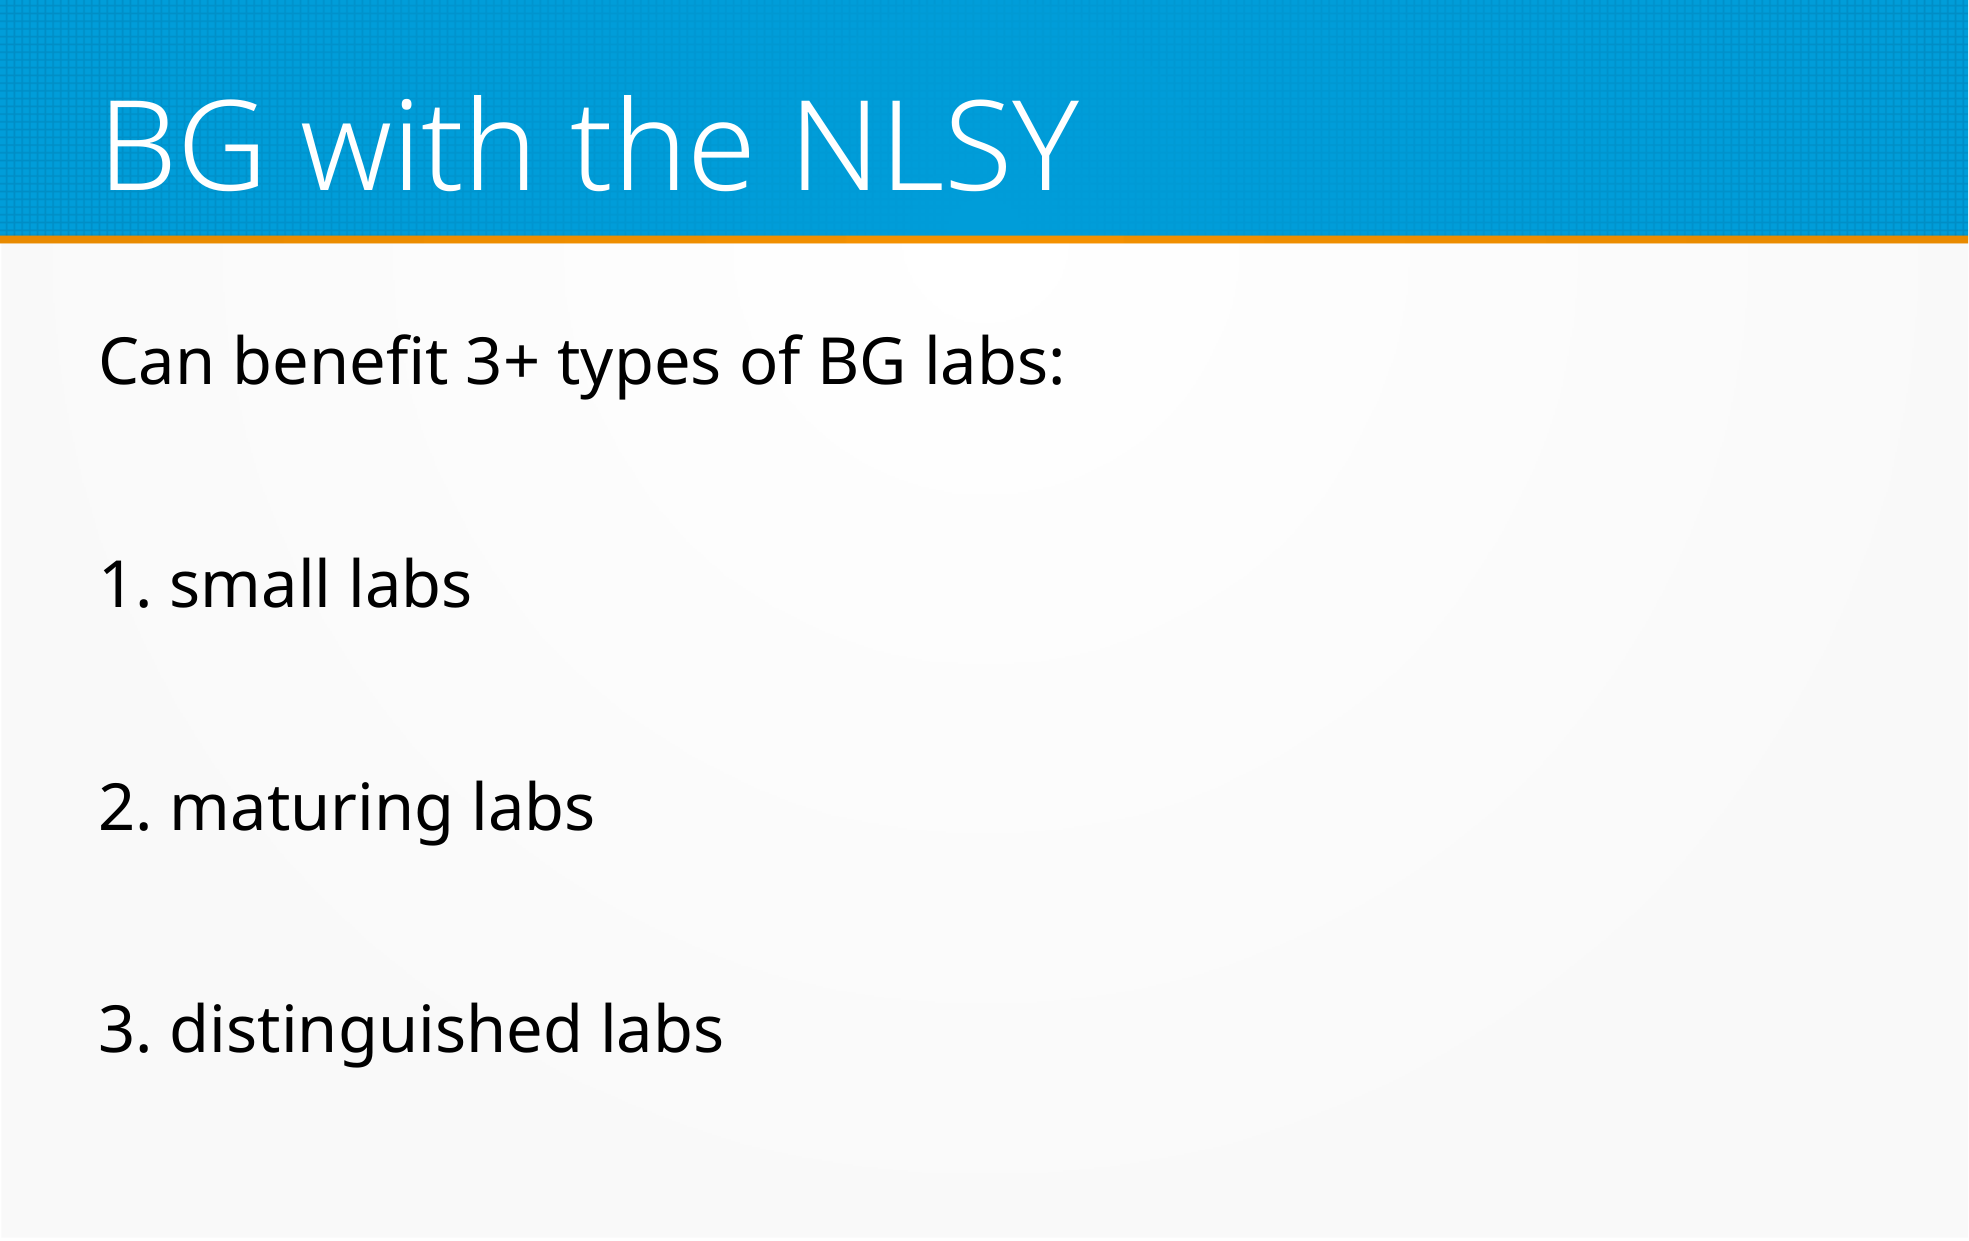

# BG with the NLSY
Can benefit 3+ types of BG labs:
1. small labs
2. maturing labs
3. distinguished labs